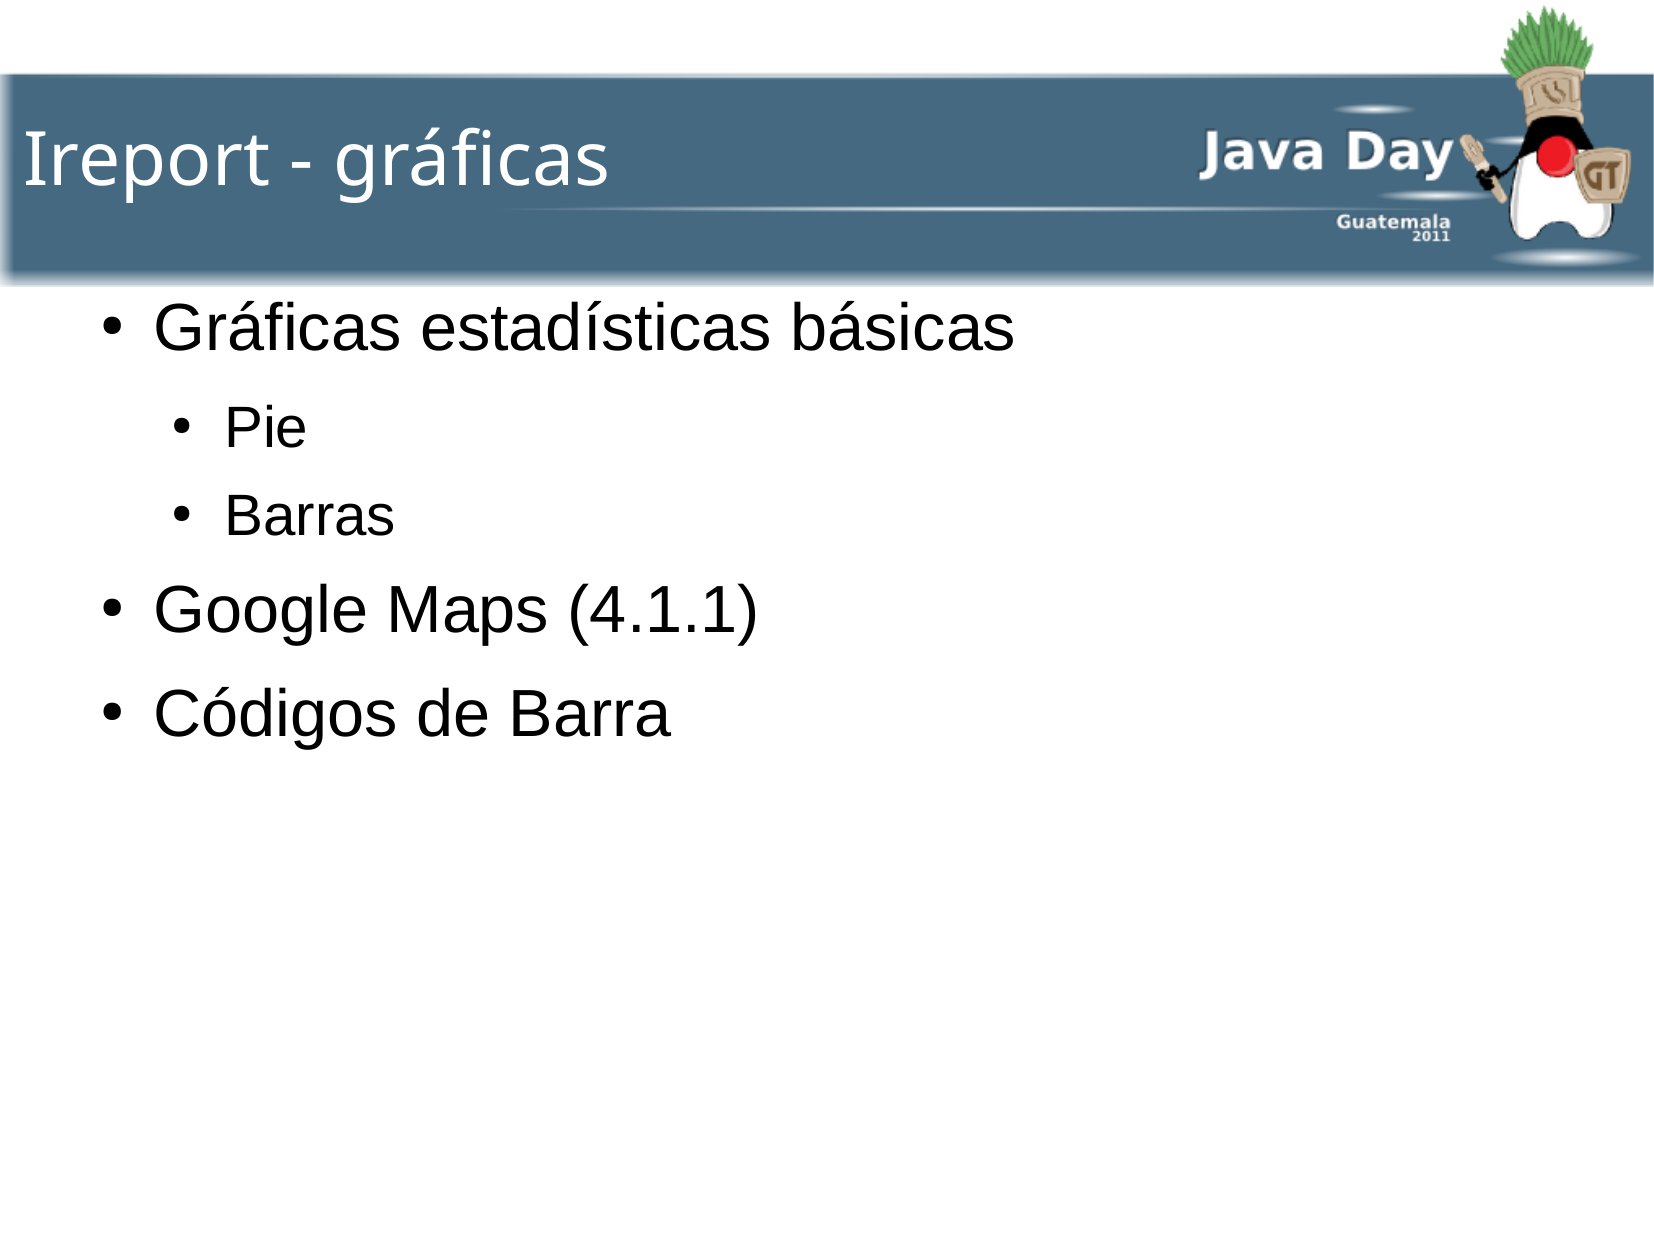

# Ireport - gráficas
Gráficas estadísticas básicas
Pie
Barras
Google Maps (4.1.1)
Códigos de Barra